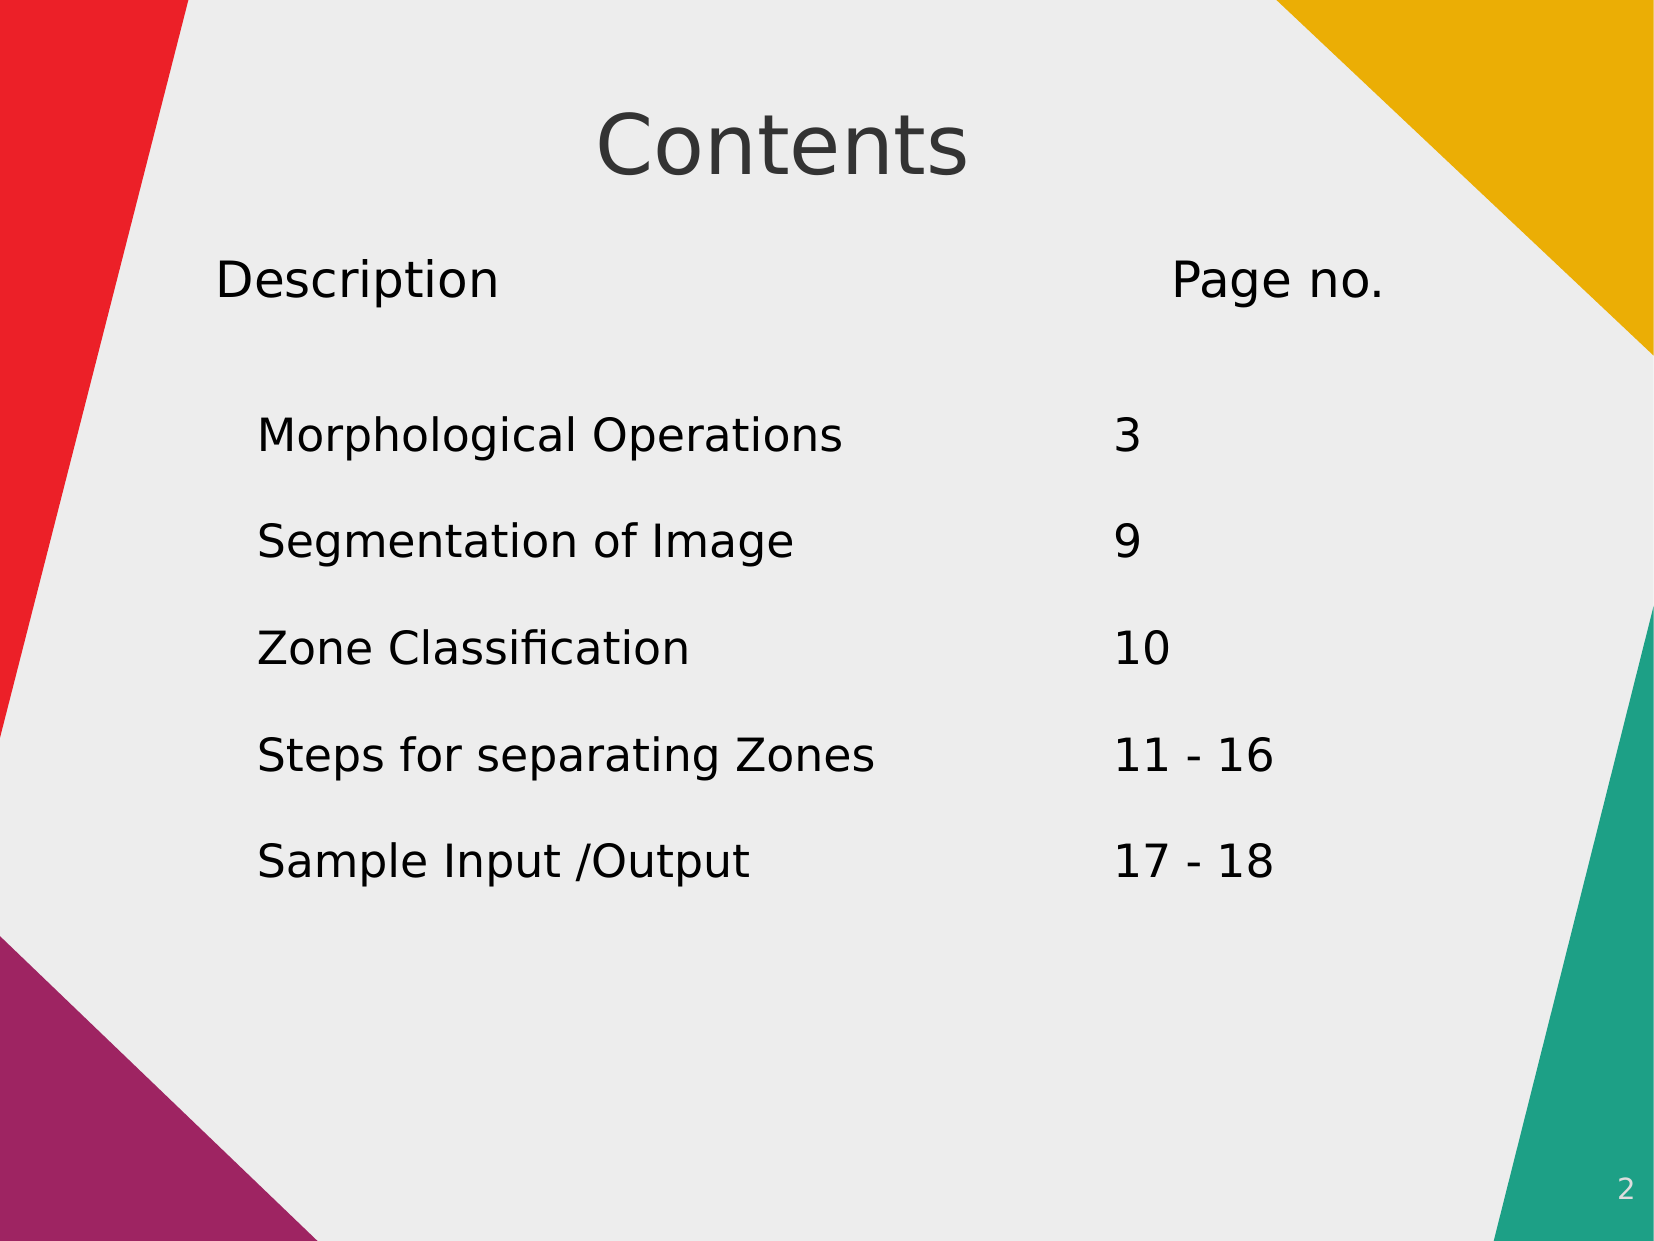

# Contents
Description Page no.
Morphological Operations
Segmentation of Image
Zone Classification
Steps for separating Zones
Sample Input /Output
3
9
10
11 - 16
17 - 18
2